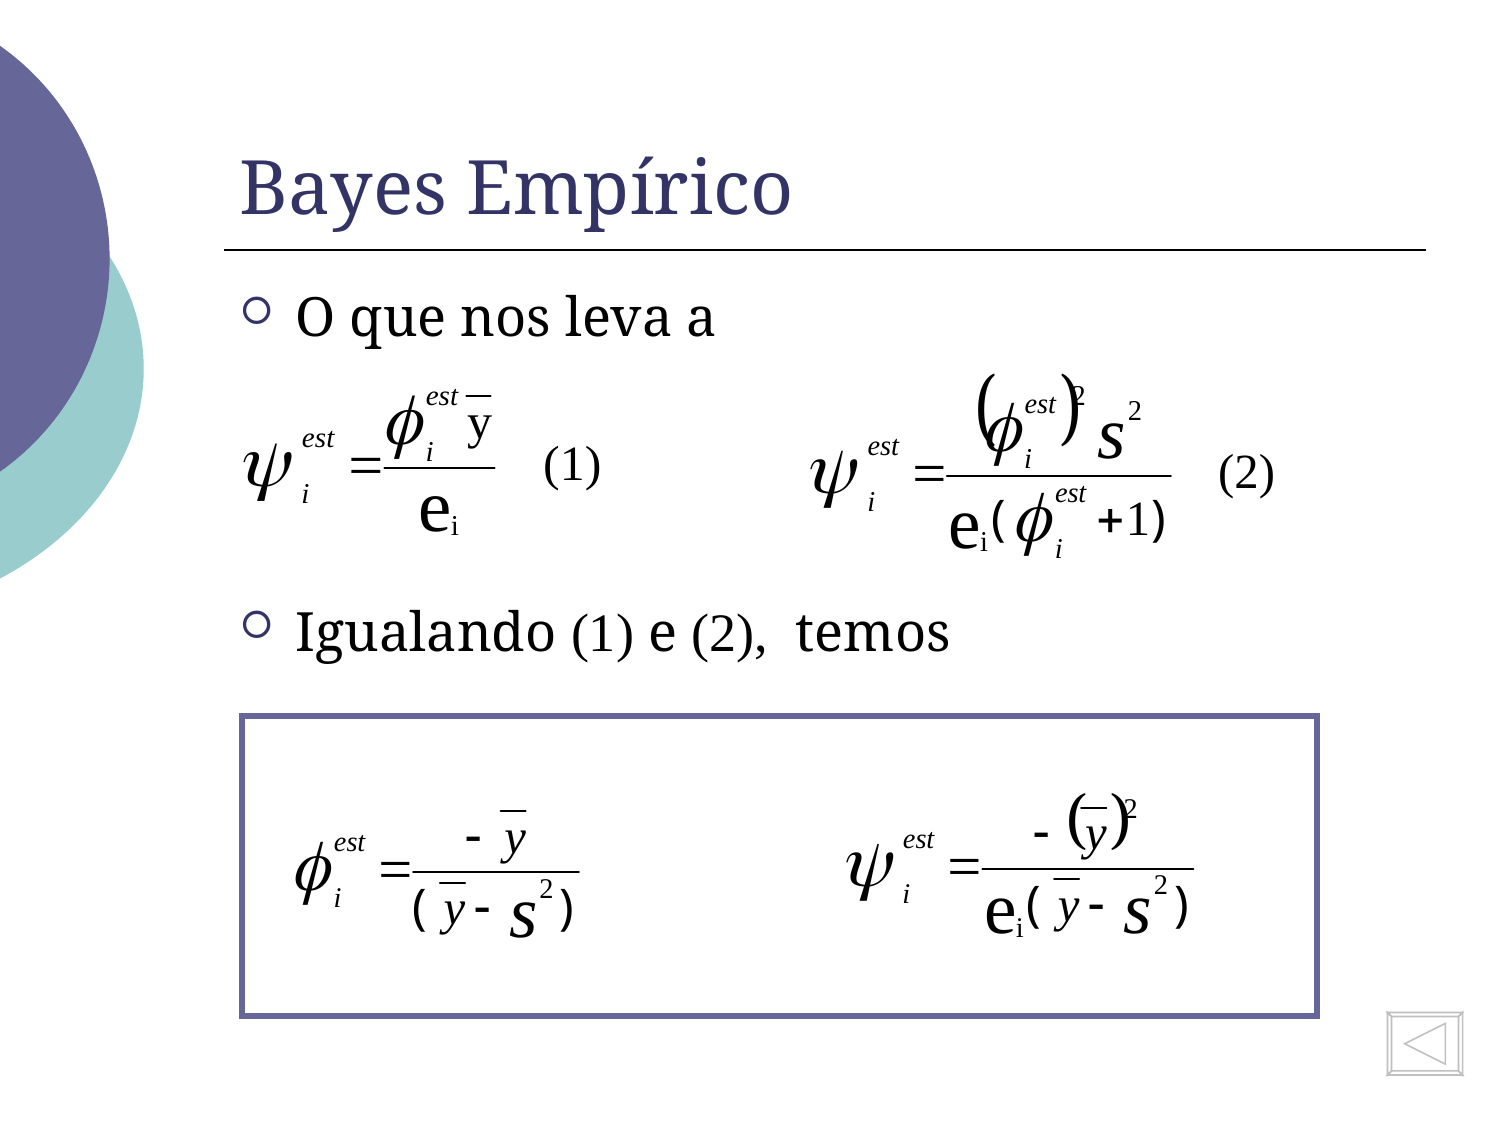

Bayes Empírico
# O que nos leva a
Igualando (1) e (2), temos